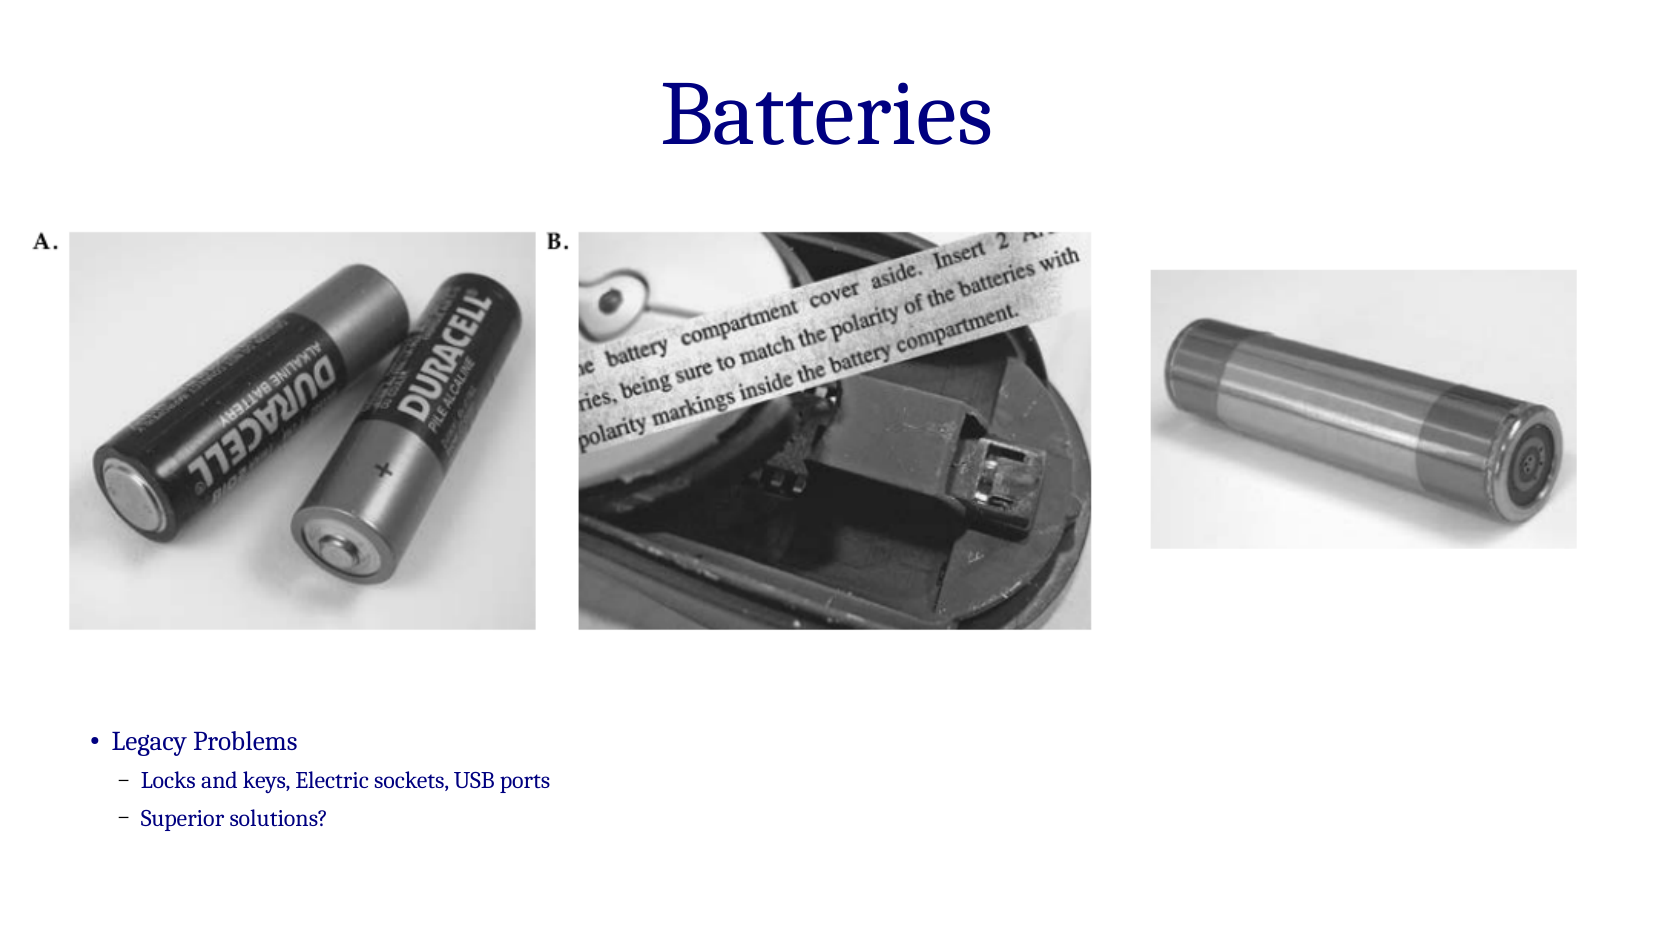

# Batteries
Legacy Problems
Locks and keys, Electric sockets, USB ports
Superior solutions?